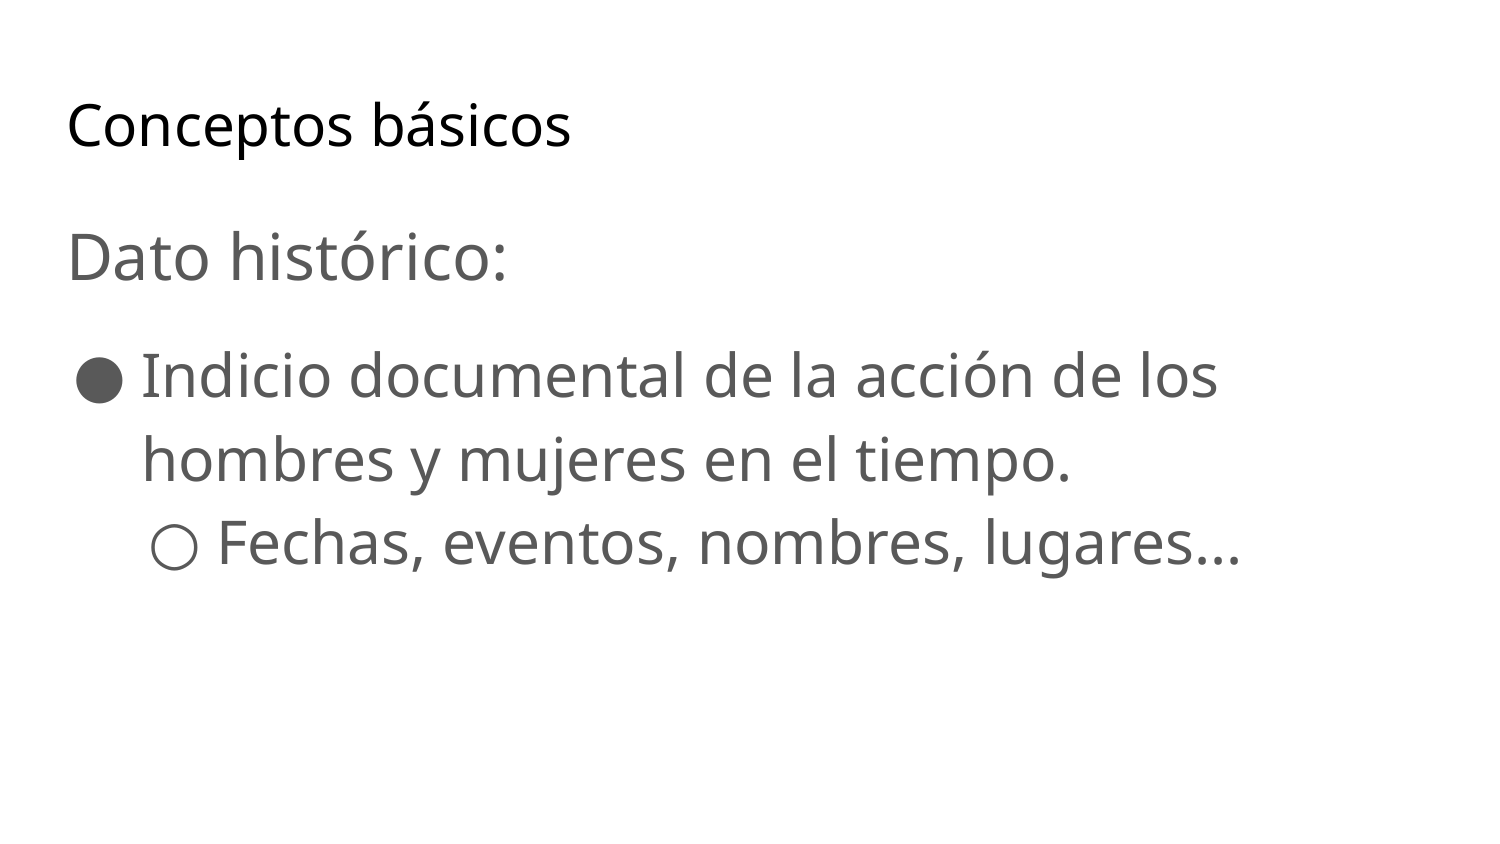

# Conceptos básicos
Dato histórico:
Indicio documental de la acción de los hombres y mujeres en el tiempo.
Fechas, eventos, nombres, lugares...